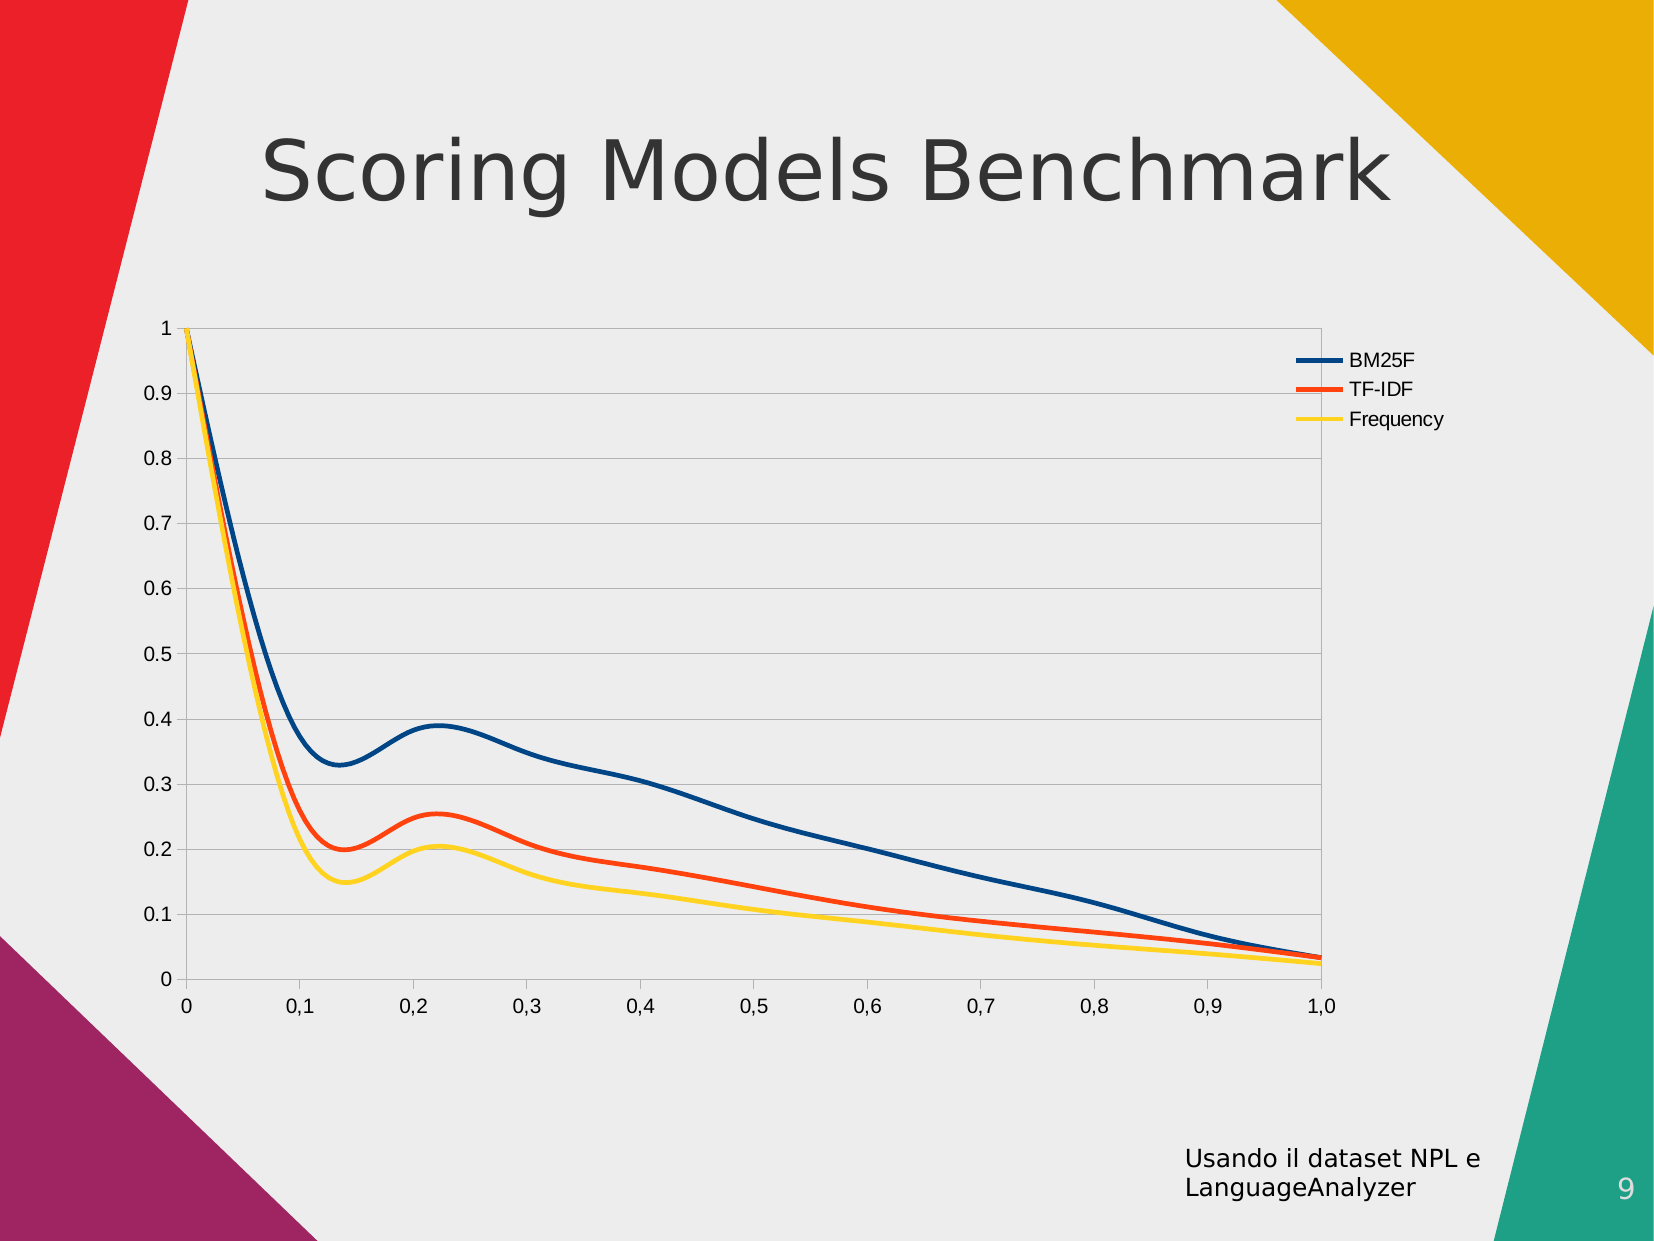

# Scoring Models Benchmark
### Chart
| Category | BM25F | TF-IDF | Frequency |
|---|---|---|---|
| 0 | 1.0 | 1.0 | 1.0 |
| 0,1 | 0.3731 | 0.2593 | 0.2154 |
| 0,2 | 0.3828 | 0.248 | 0.1973 |
| 0,3 | 0.3483 | 0.2094 | 0.1637 |
| 0,4 | 0.3053 | 0.1729 | 0.1327 |
| 0,5 | 0.2468 | 0.1426 | 0.1077 |
| 0,6 | 0.201 | 0.1117 | 0.0884 |
| 0,7 | 0.1572 | 0.0897 | 0.0688 |
| 0,8 | 0.118 | 0.0729 | 0.0528 |
| 0,9 | 0.0679 | 0.0554 | 0.0396 |
| 1,0 | 0.0337 | 0.0336 | 0.0246 |Usando il dataset NPL e LanguageAnalyzer
9